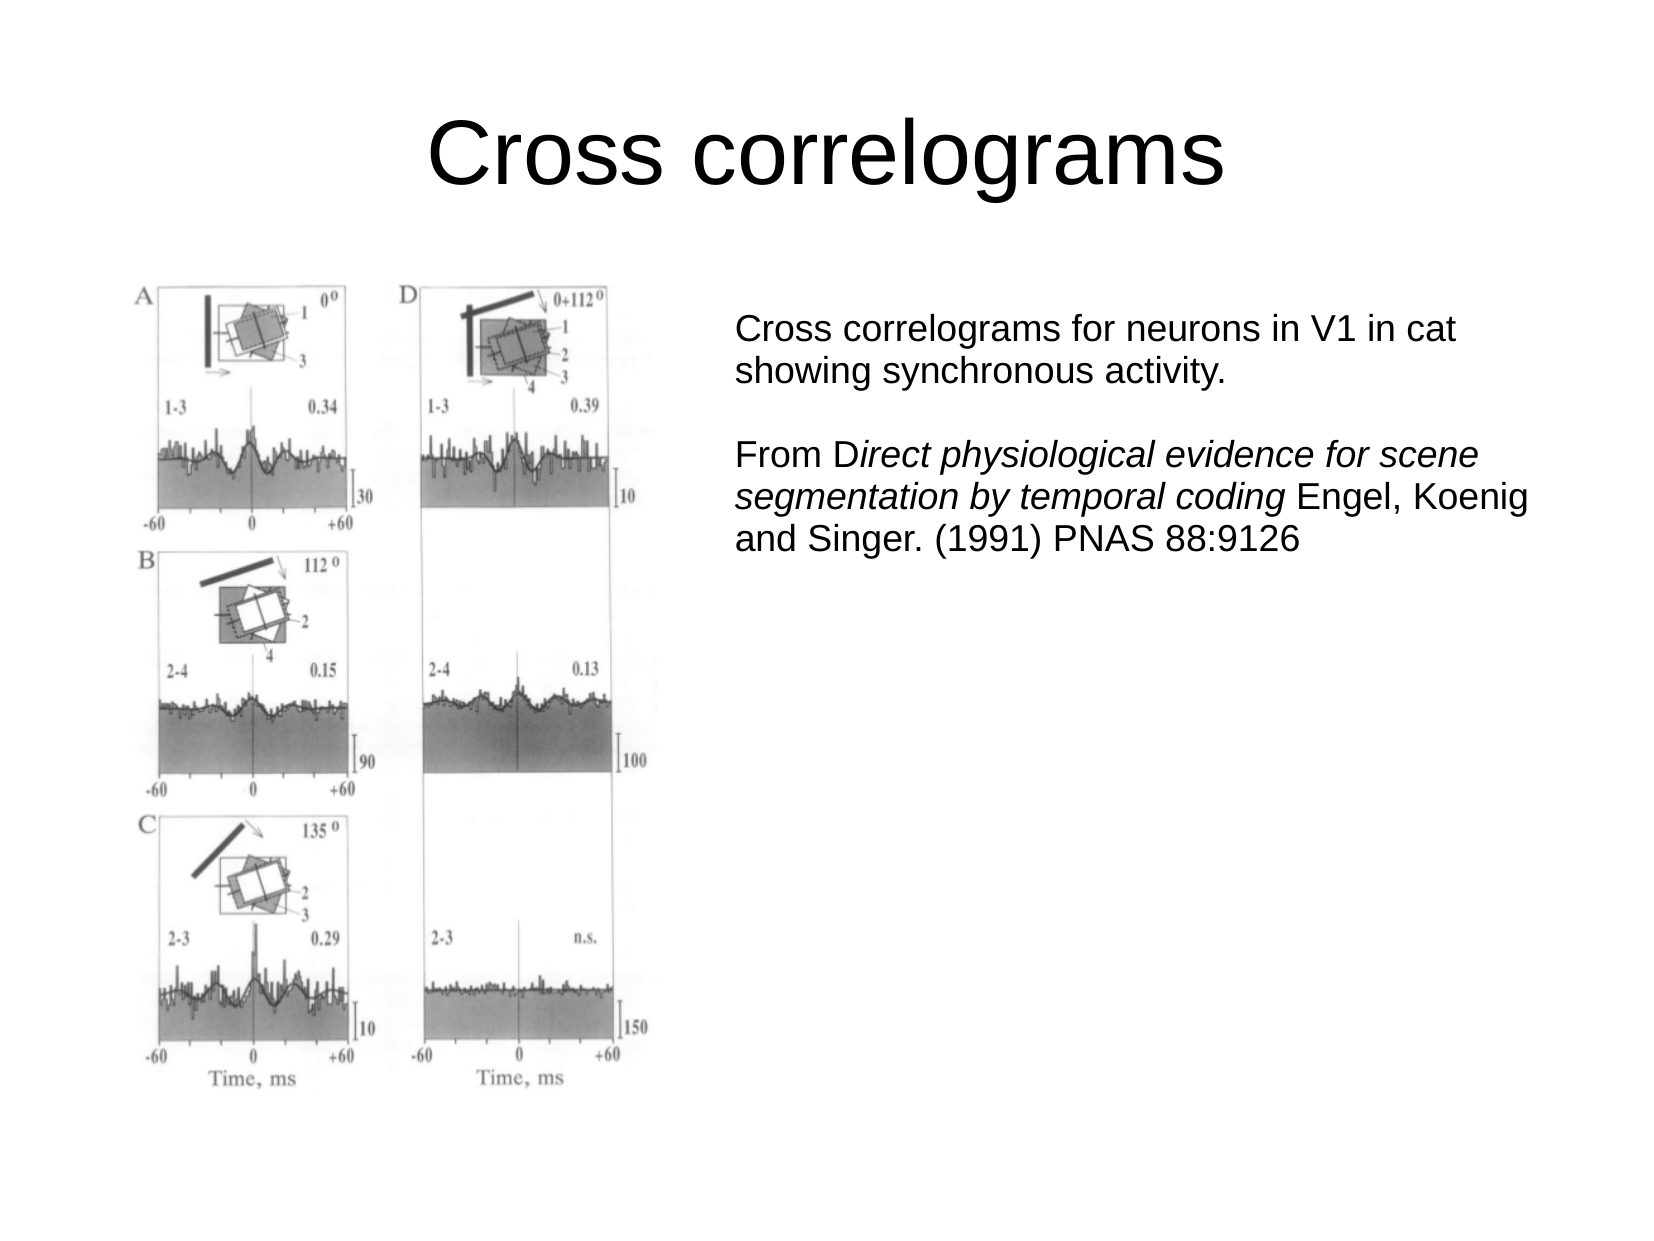

# Cross correlograms
Cross correlograms for neurons in V1 in cat showing synchronous activity.
From Direct physiological evidence for scene segmentation by temporal coding Engel, Koenig and Singer. (1991) PNAS 88:9126